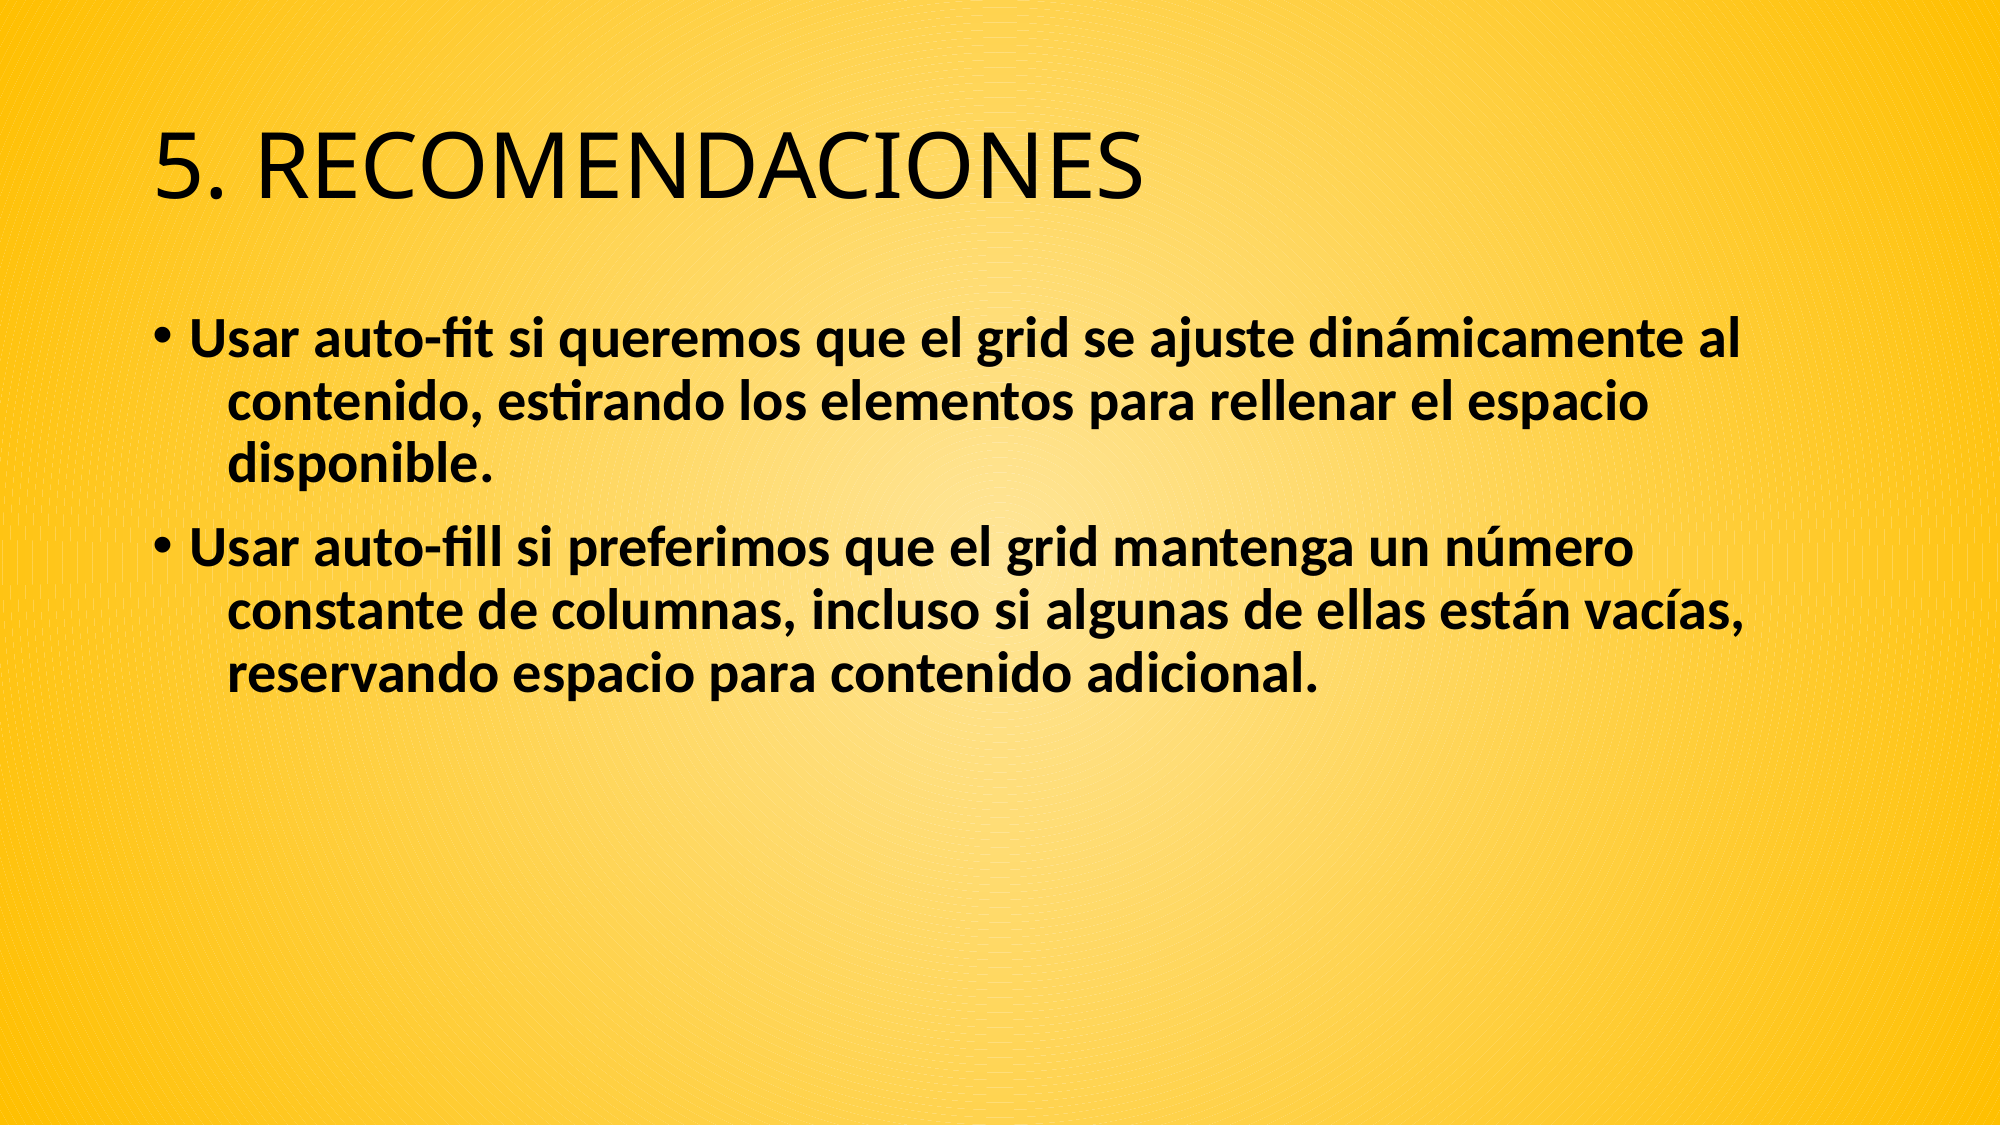

# 5. RECOMENDACIONES
Usar auto-fit si queremos que el grid se ajuste dinámicamente al contenido, estirando los elementos para rellenar el espacio disponible.
Usar auto-fill si preferimos que el grid mantenga un número constante de columnas, incluso si algunas de ellas están vacías, reservando espacio para contenido adicional.